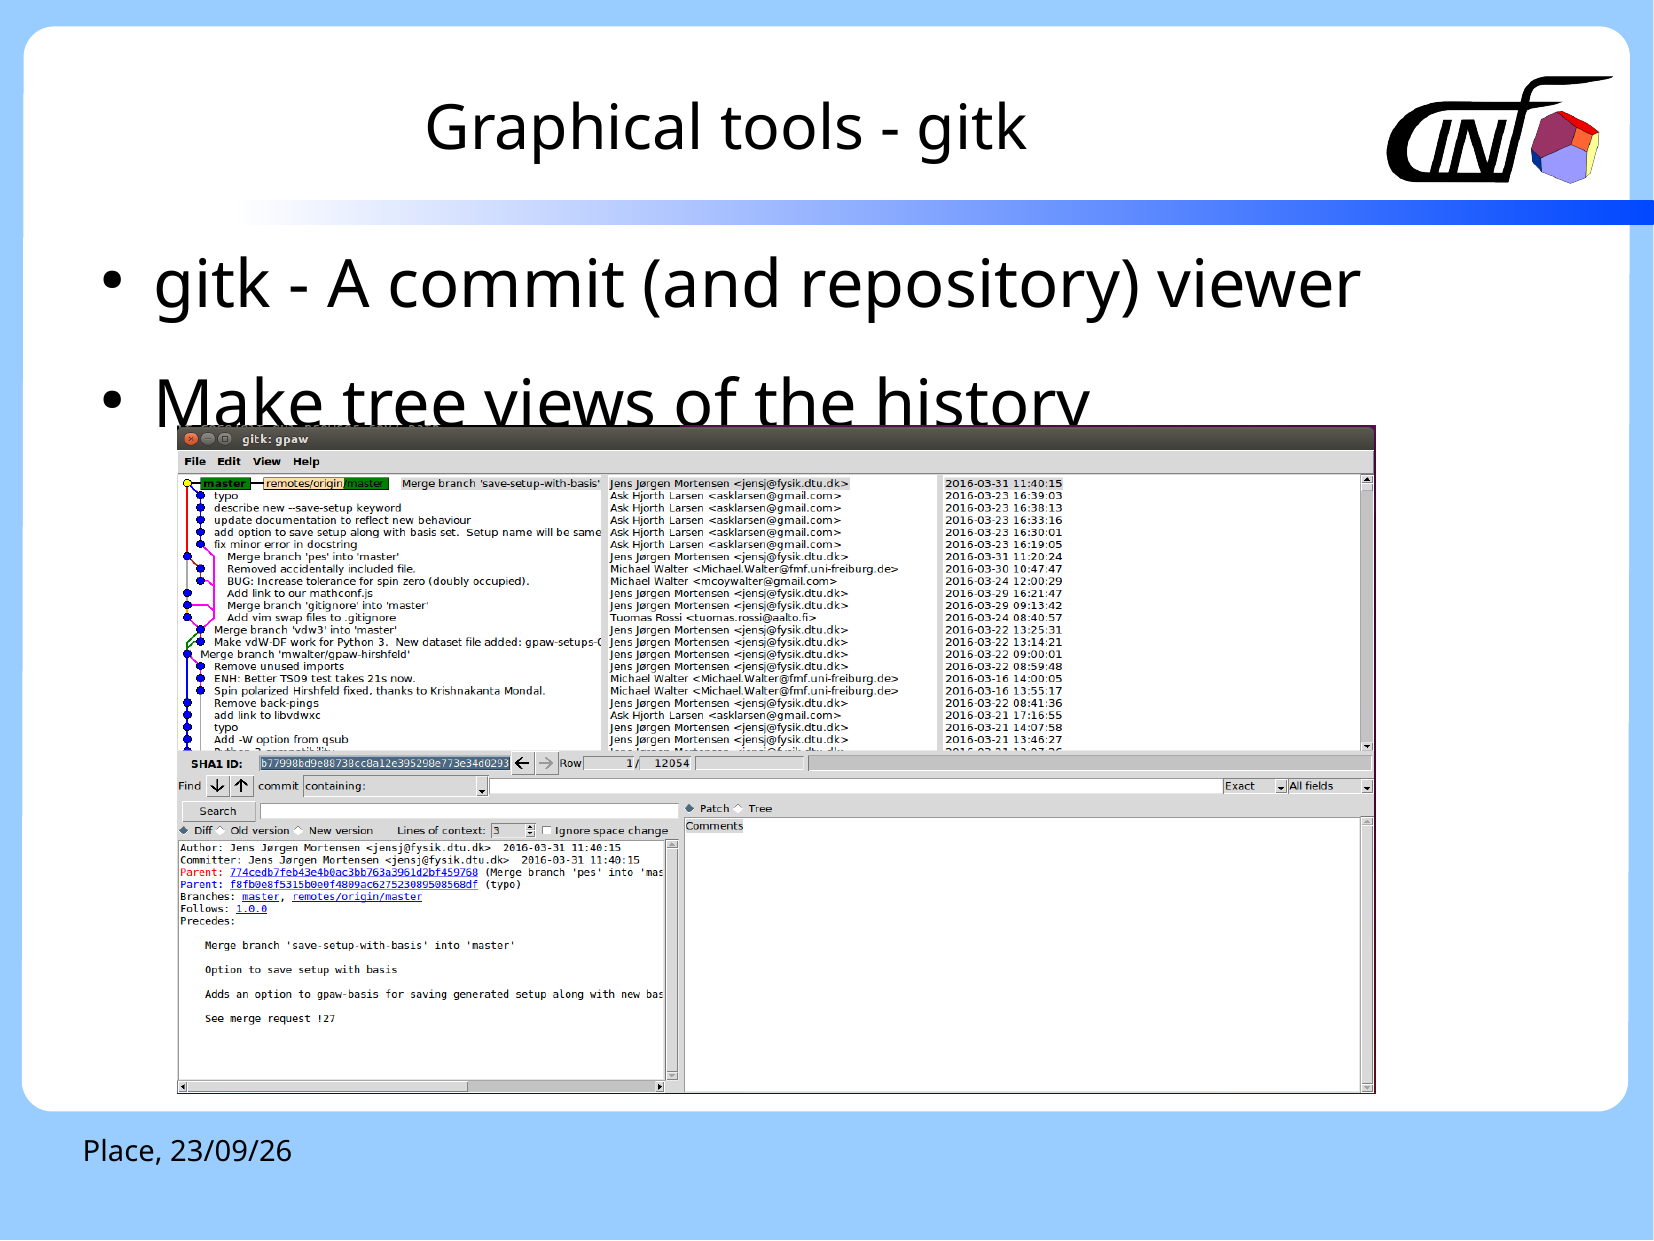

# Graphical tools - gitk
gitk - A commit (and repository) viewer
Make tree views of the history